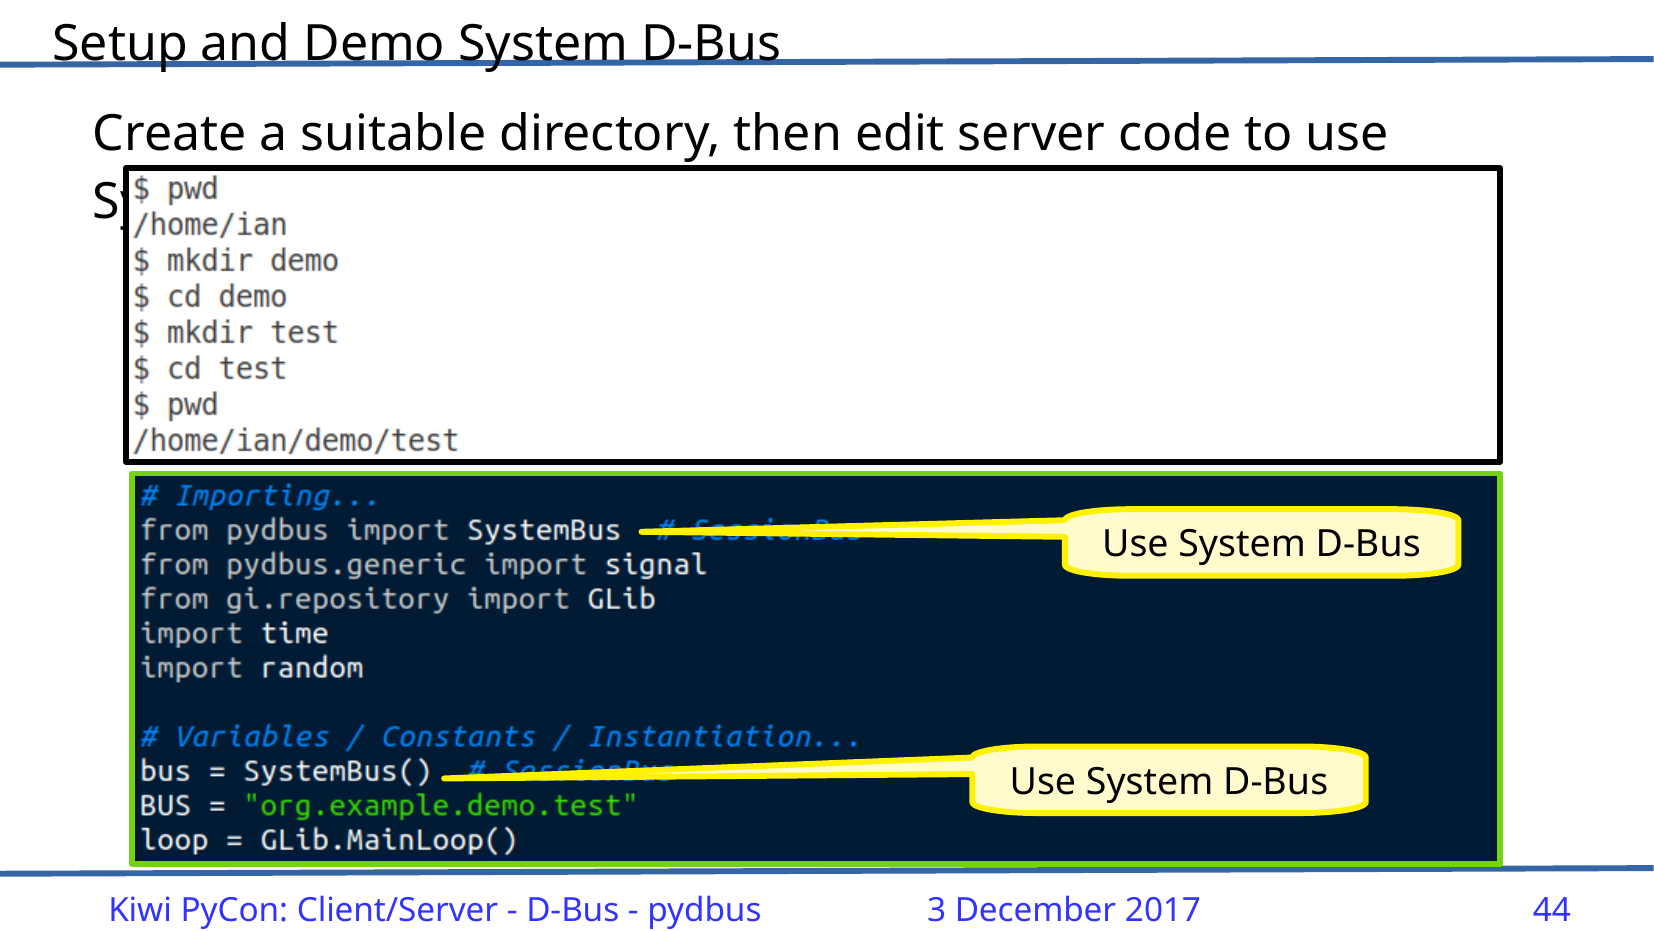

Setup and Demo System D-Bus
Create a suitable directory, then edit server code to use SystemBus...
Use System D-Bus
Use System D-Bus
Kiwi PyCon: Client/Server - D-Bus - pydbus
3 December 2017
44